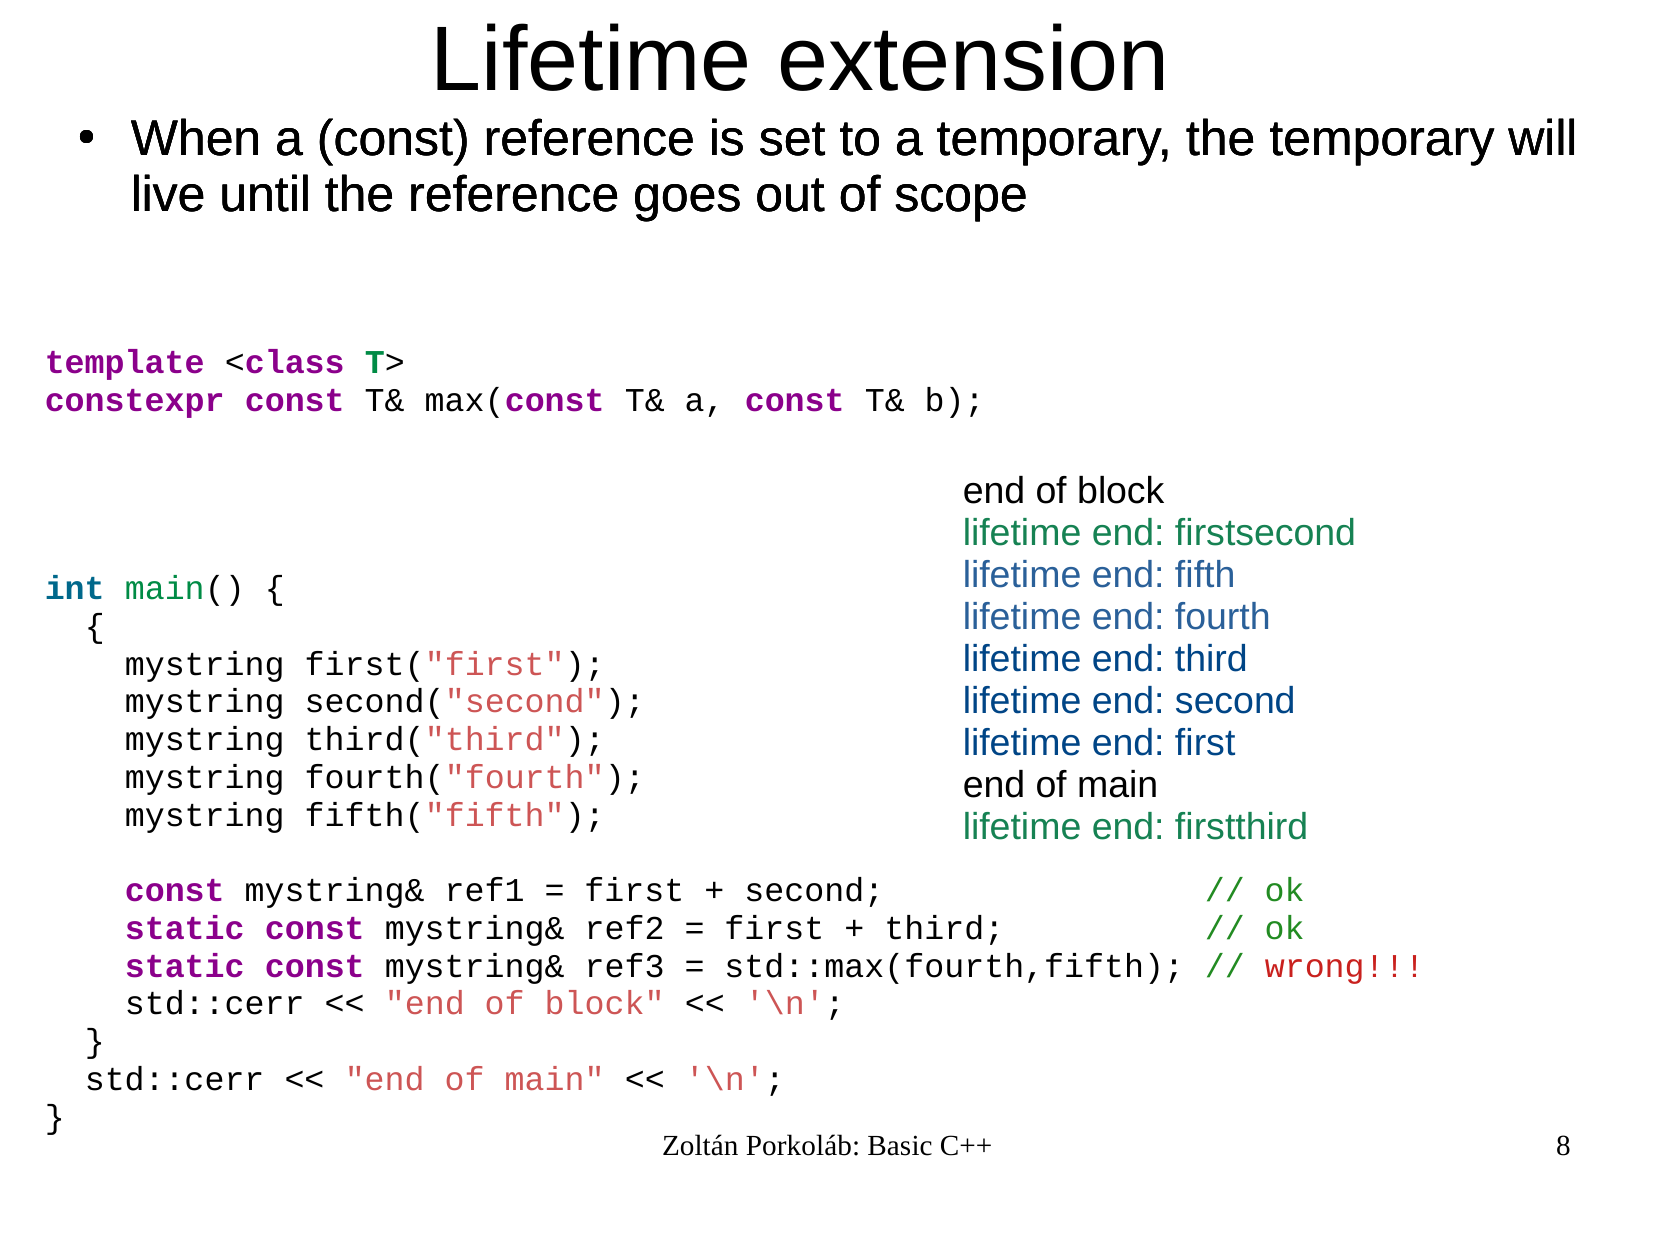

# Lifetime extension
When a (const) reference is set to a temporary, the temporary will live until the reference goes out of scope
When a (const) reference is set to a temporary, the temporary will live until the reference goes out of scope
When a (const) reference is set to a temporary, the temporary will live until the reference goes out of scope
template <class T>
constexpr const T& max(const T& a, const T& b);
int main() {
 {
 mystring first("first");
 mystring second("second");
 mystring third("third");
 mystring fourth("fourth");
 mystring fifth("fifth");
 const mystring& ref1 = first + second; // ok
 static const mystring& ref2 = first + third; // ok
 static const mystring& ref3 = std::max(fourth,fifth); // wrong!!!
 std::cerr << "end of block" << '\n';
 }
 std::cerr << "end of main" << '\n';
}
end of block
lifetime end: firstsecond
lifetime end: fifth
lifetime end: fourth
lifetime end: third
lifetime end: second
lifetime end: first
end of main
lifetime end: firstthird
Zoltán Porkoláb: Basic C++
8